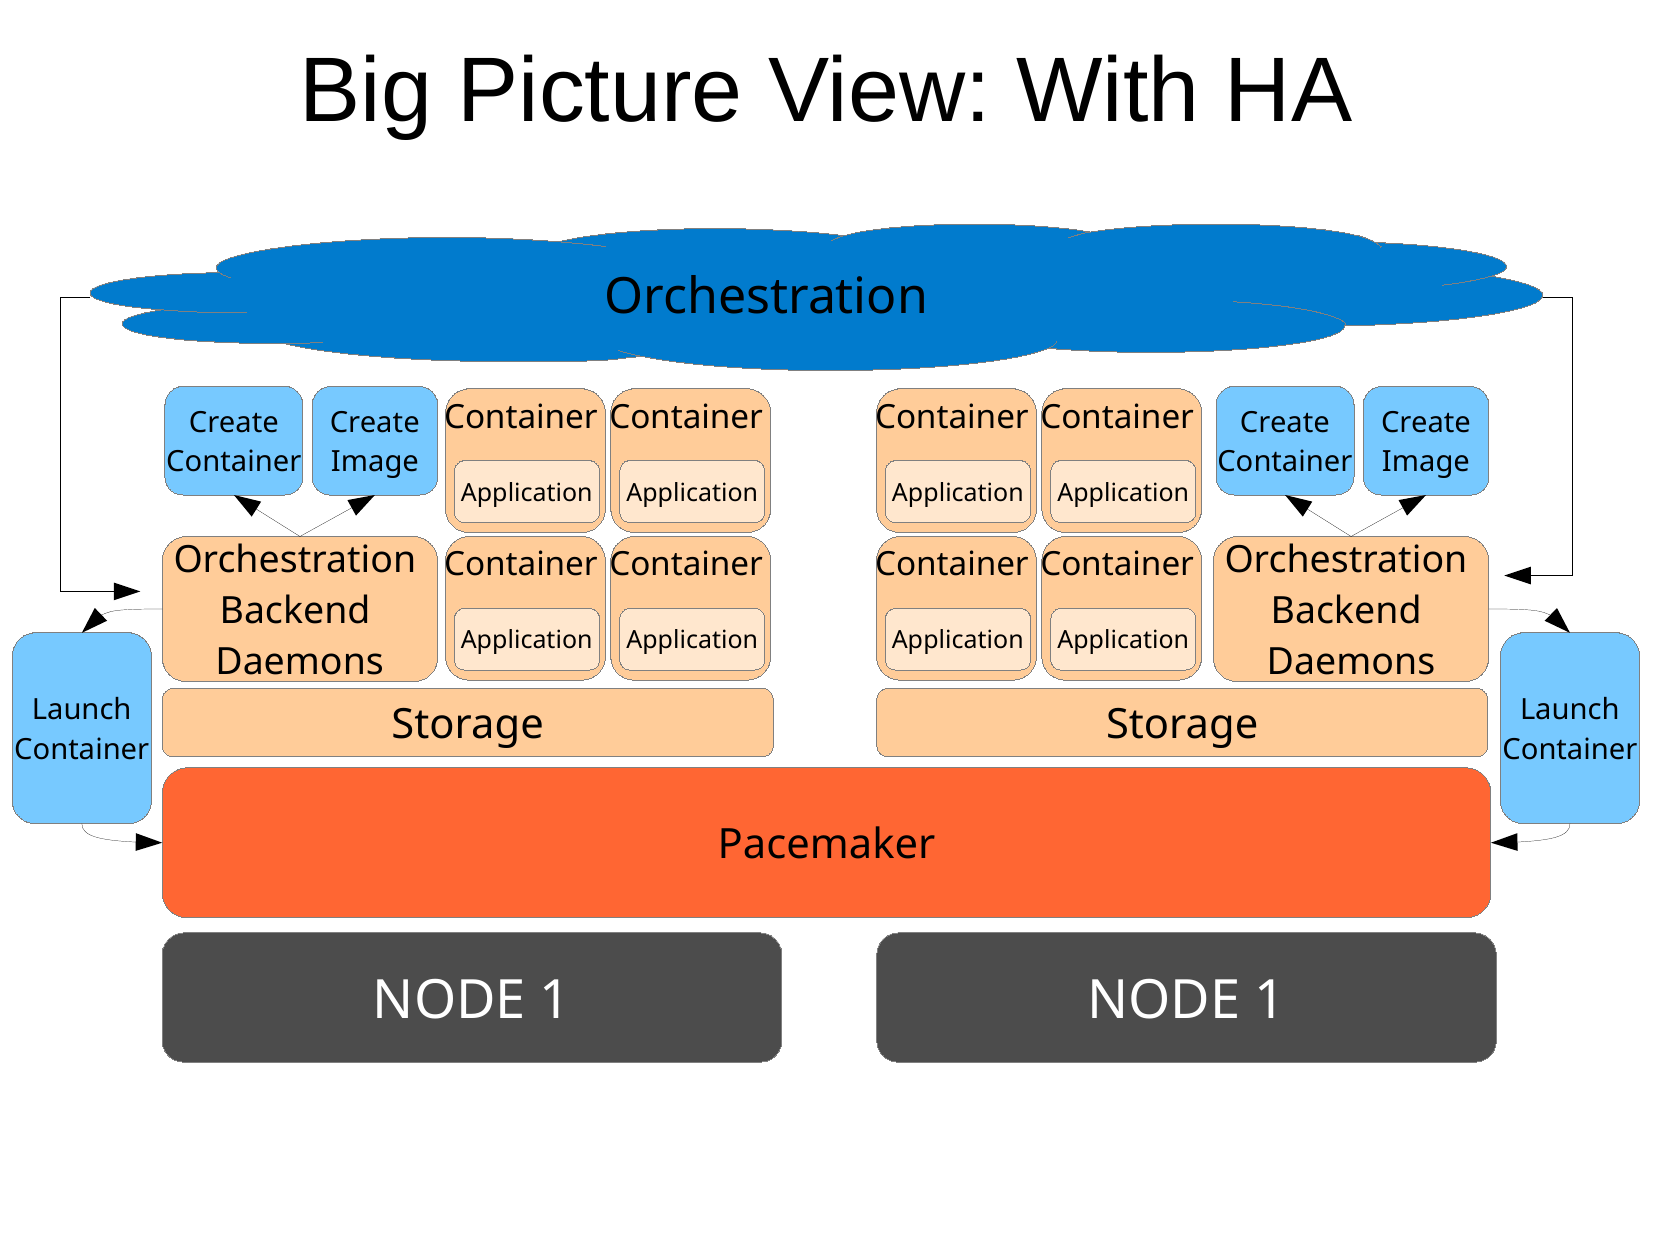

# Big Picture View: With HA
Orchestration
Create
Container
Create
Container
Create
Image
Create
Image
Container
Container
Container
Container
Application
Application
Application
Application
Container
Container
Container
Container
Orchestration
Backend
Daemons
Orchestration
Backend
Daemons
Application
Application
Application
Application
Launch
Container
Launch
Container
Storage
Storage
Pacemaker
NODE 1
NODE 1